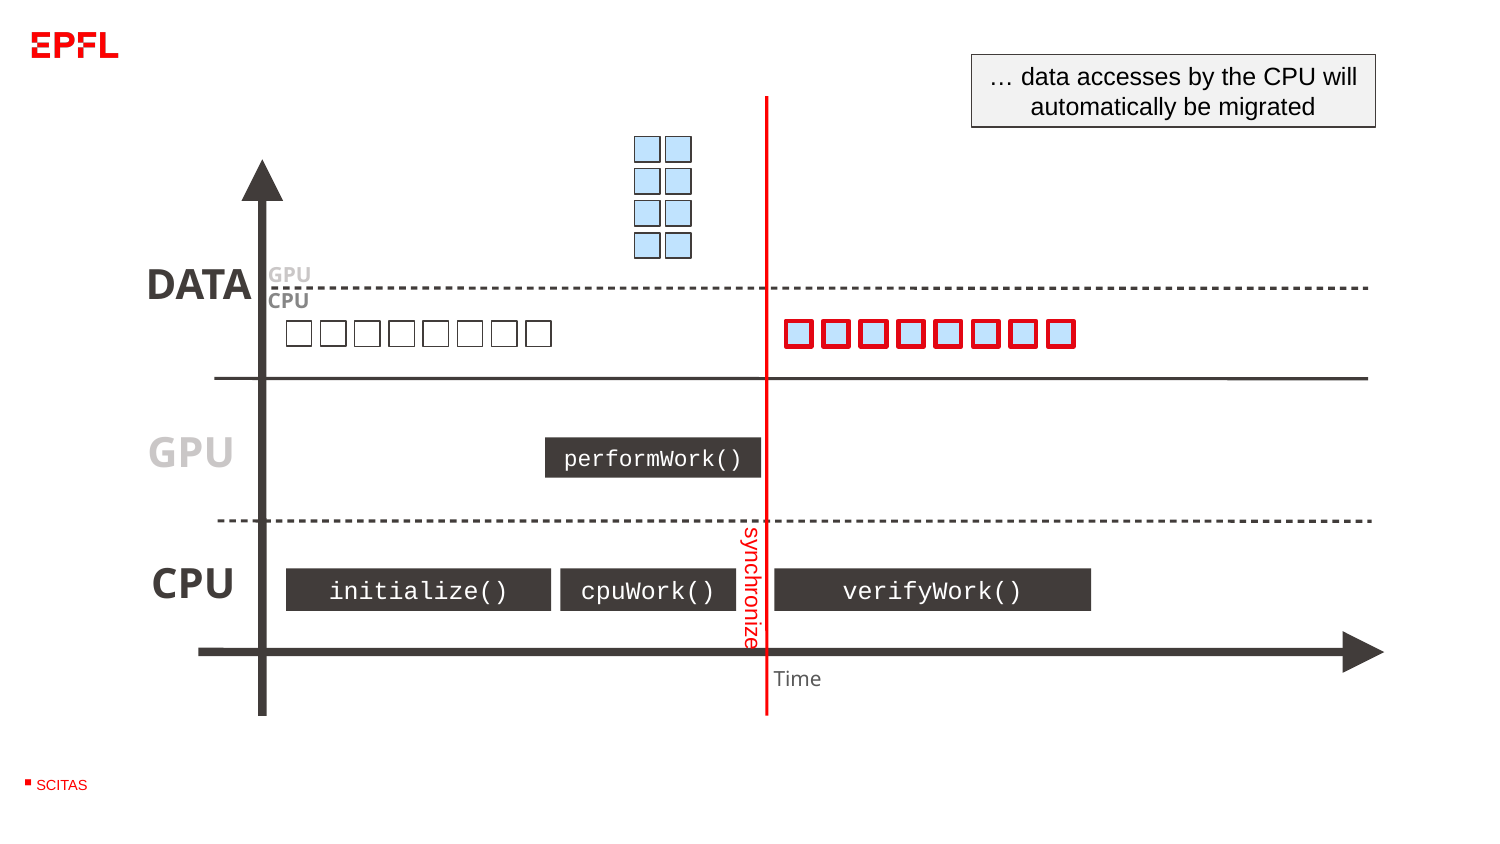

… data accesses by the CPU will automatically be migrated
synchronize
TIME
GPU
DATA
CPU
GPU
performWork()
CPU
initialize()
cpuWork()
verifyWork()
Time